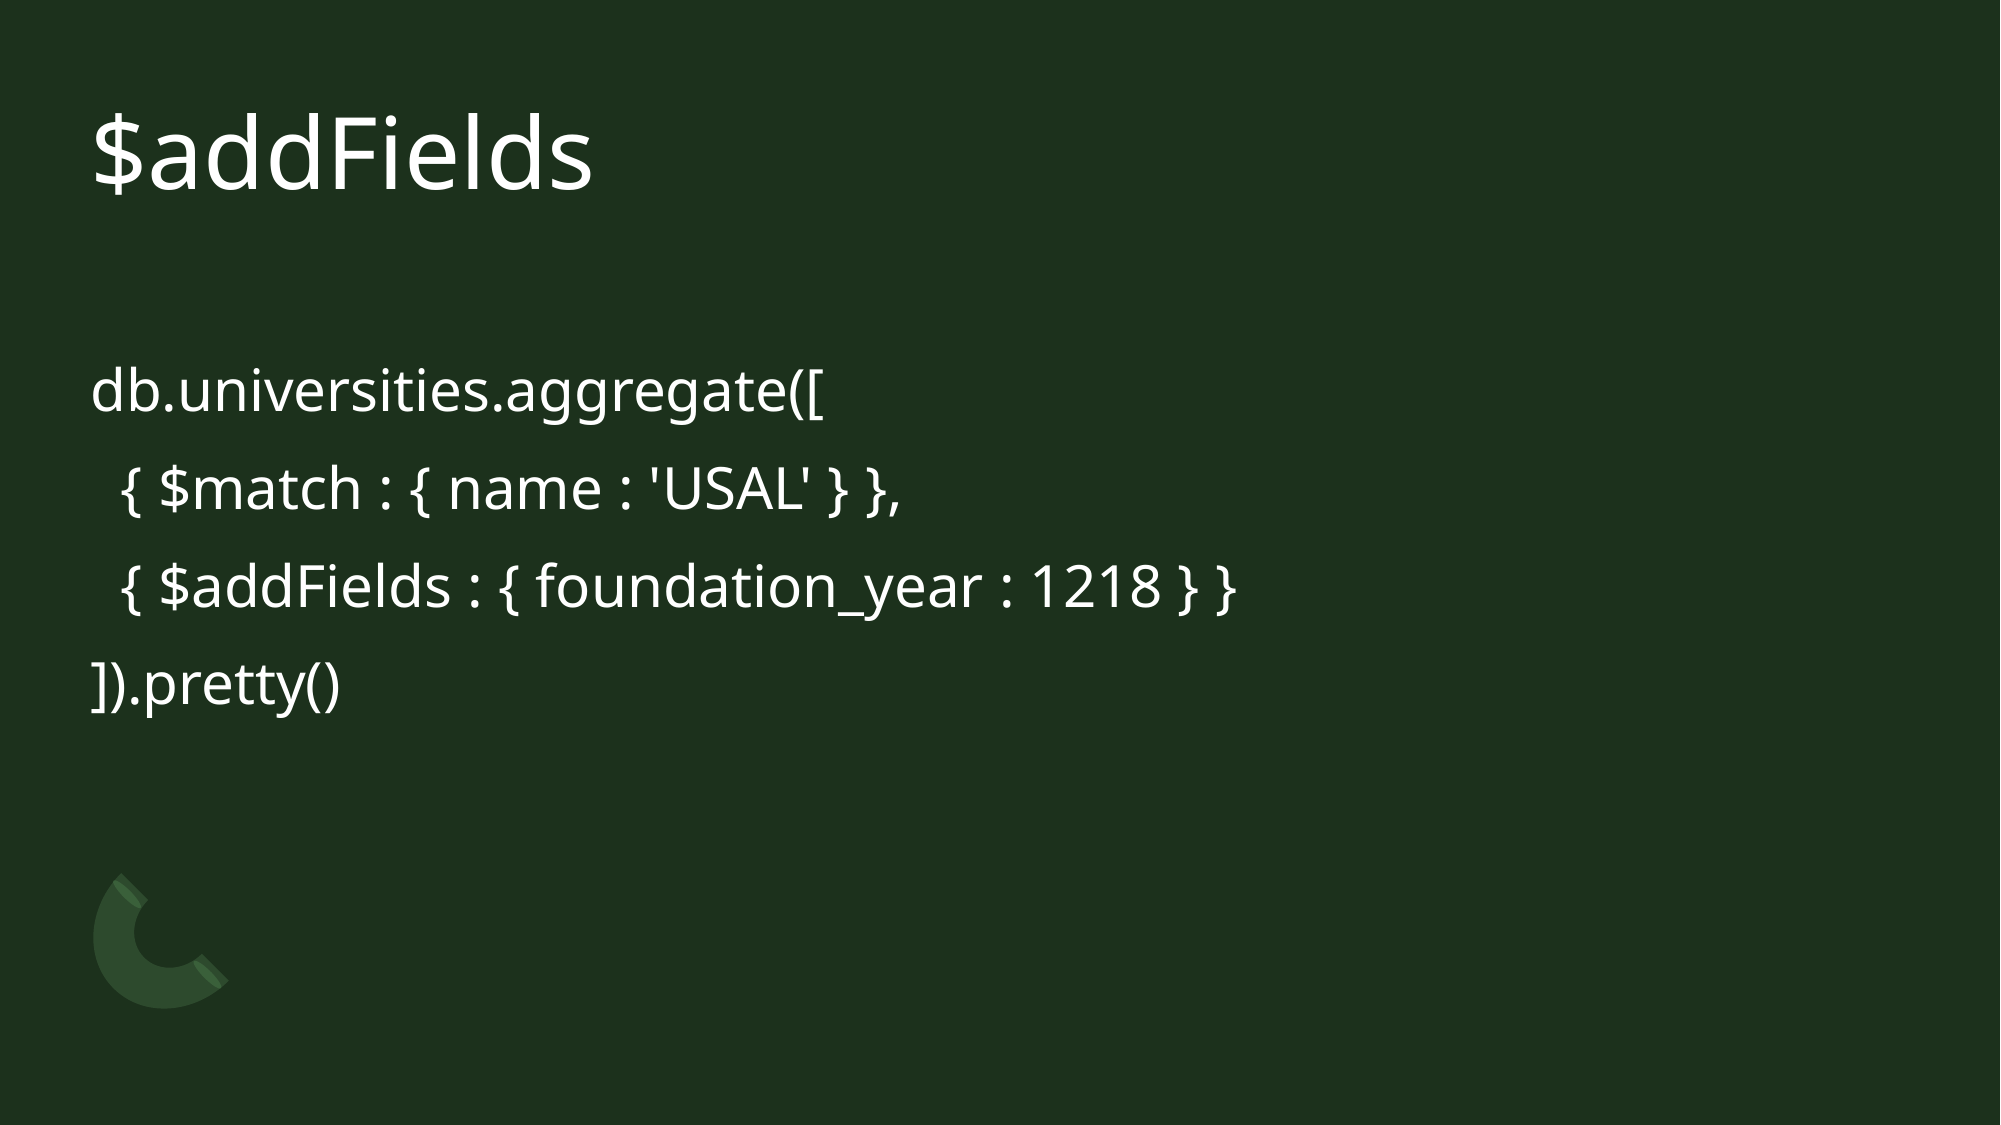

# $addFields
db.universities.aggregate([
 { $match : { name : 'USAL' } },
 { $addFields : { foundation_year : 1218 } }
]).pretty()